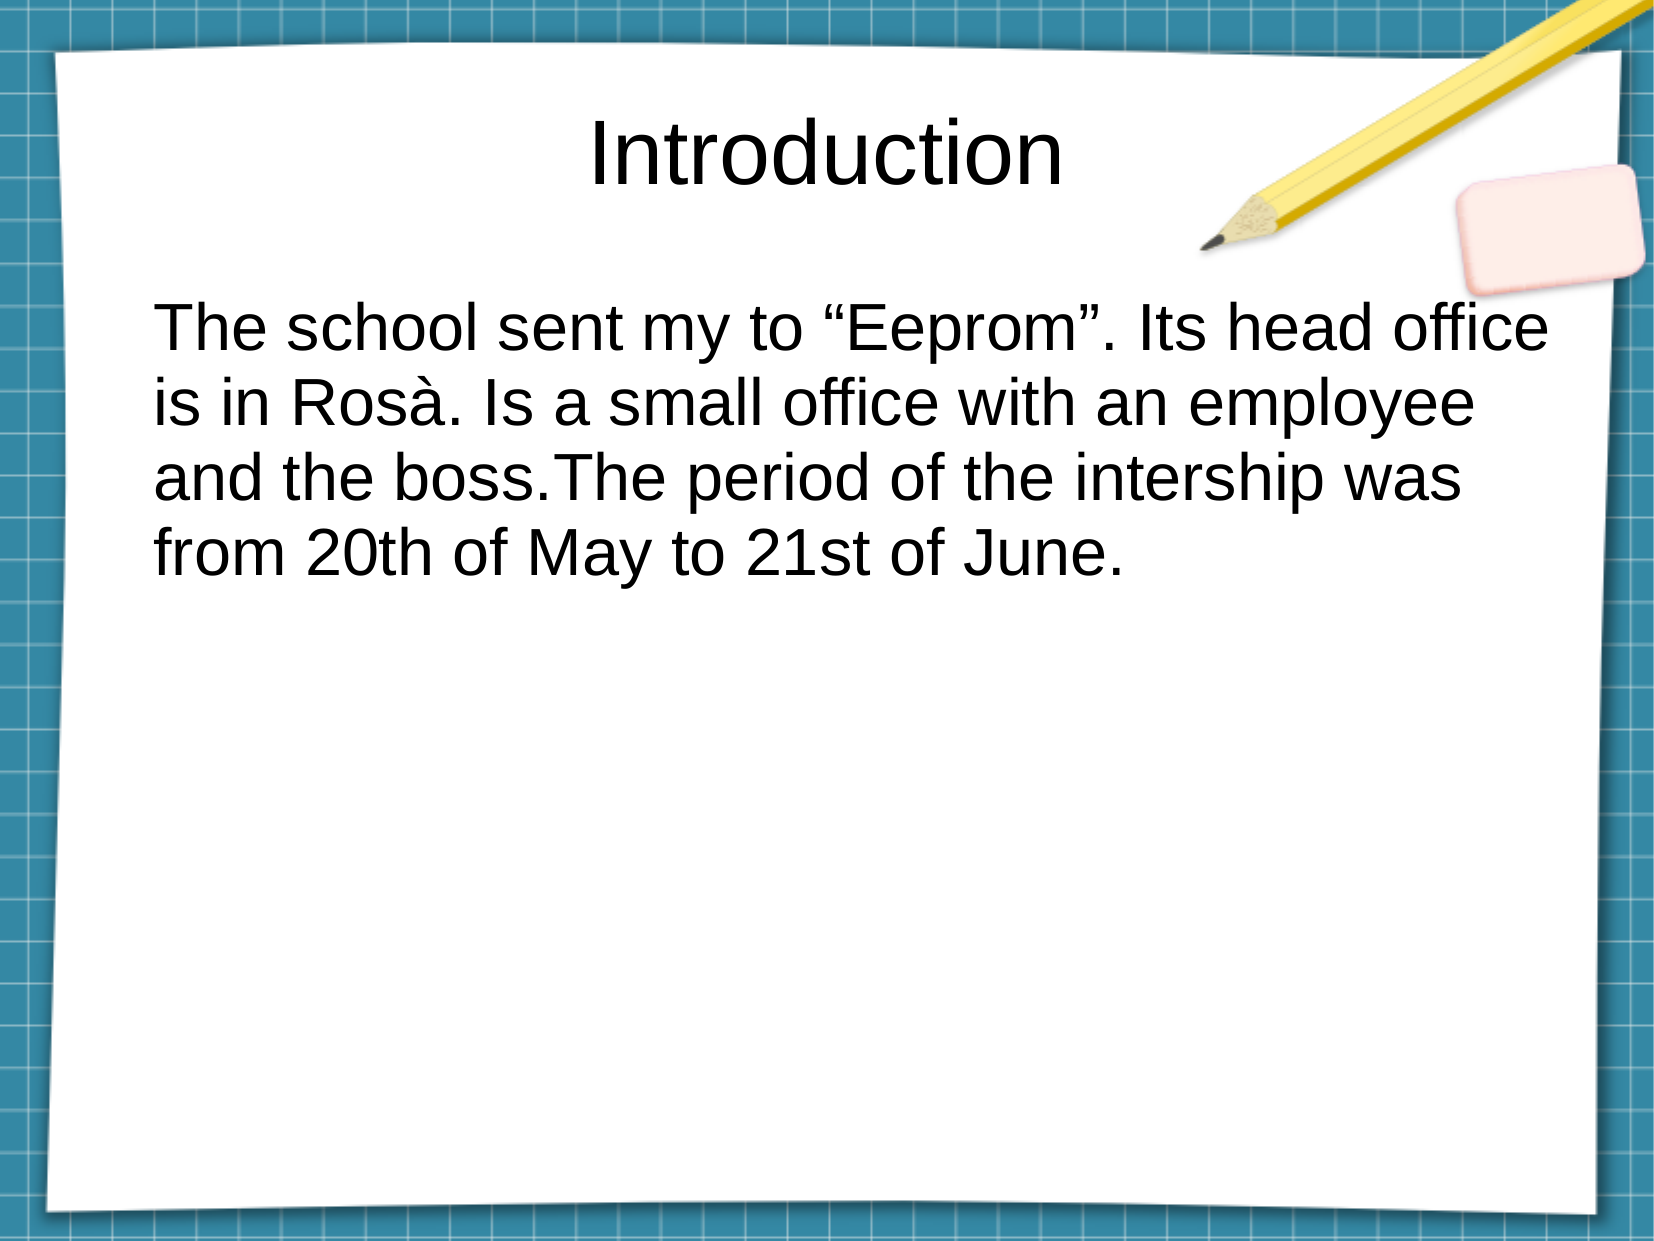

# Introduction
The school sent my to “Eeprom”. Its head office is in Rosà. Is a small office with an employee and the boss.The period of the intership was from 20th of May to 21st of June.